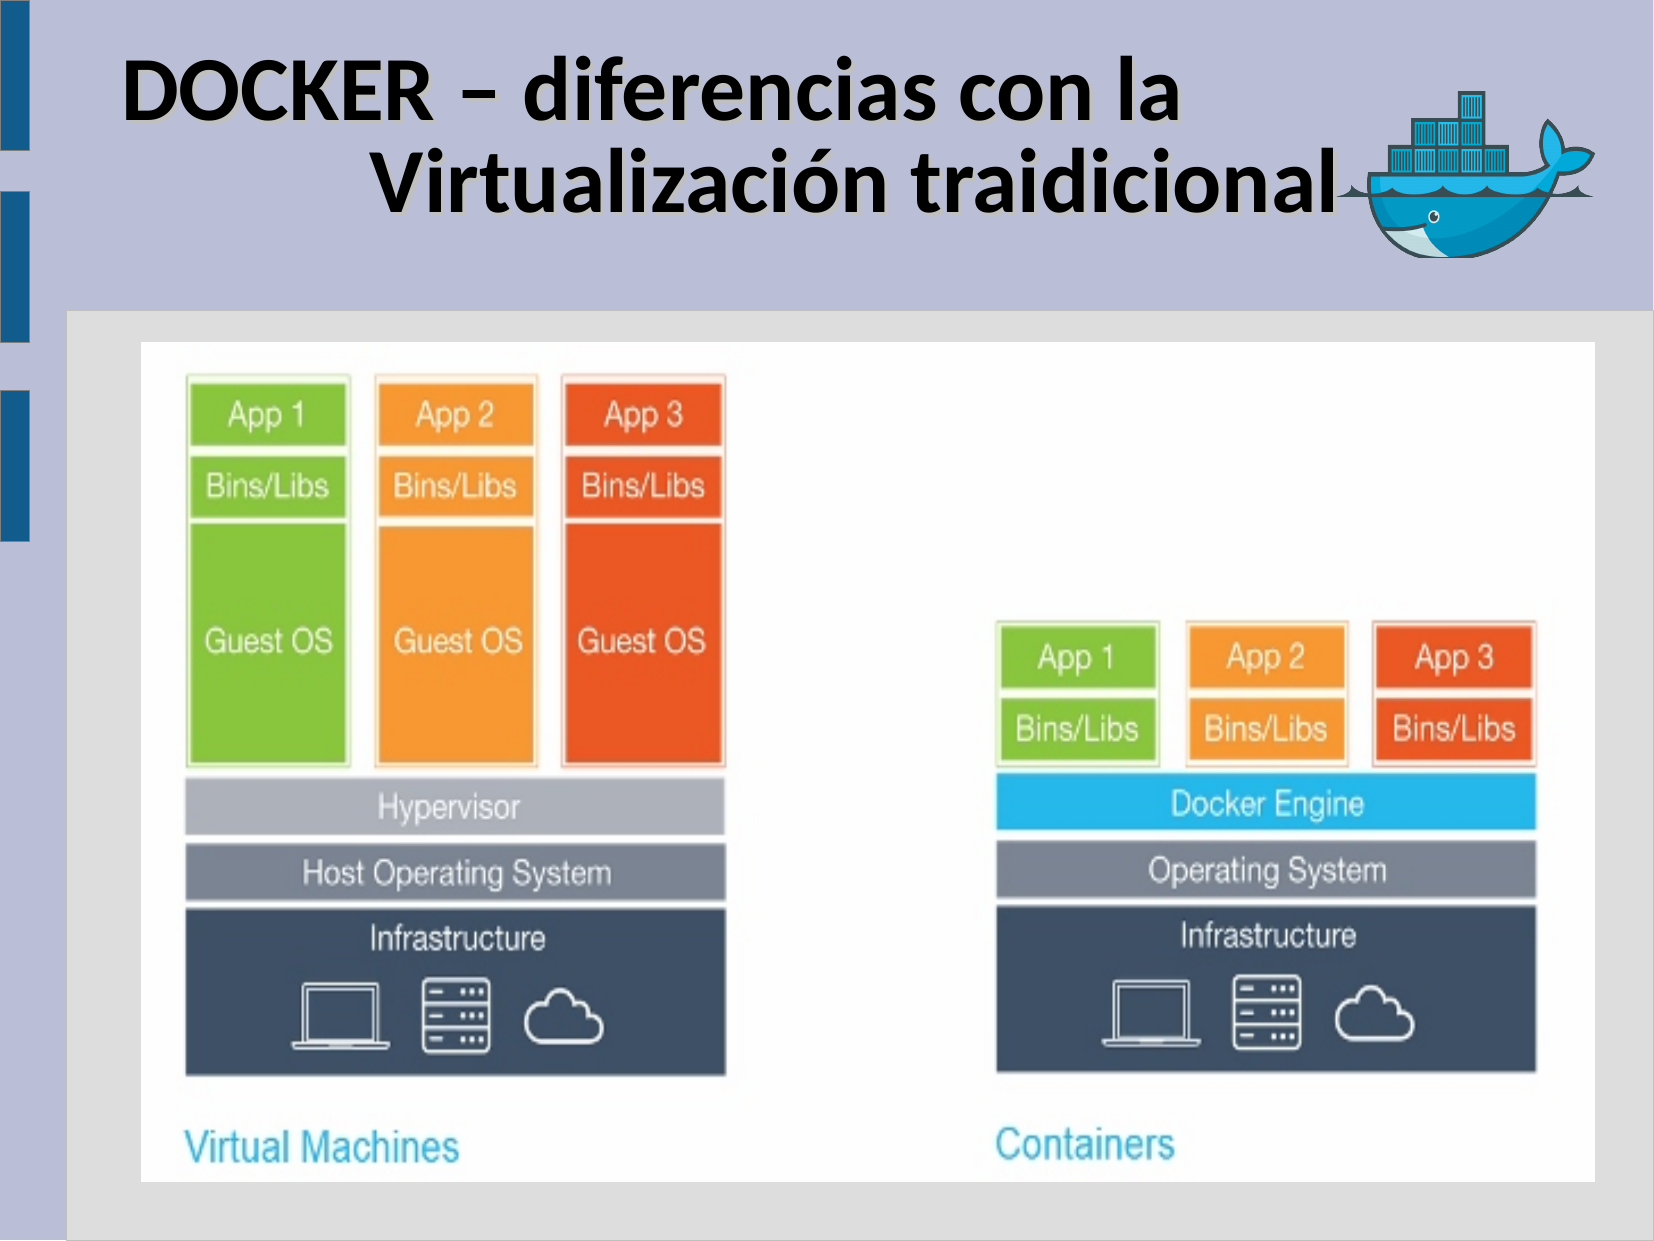

DOCKER – diferencias con la
 Virtualización traidicional